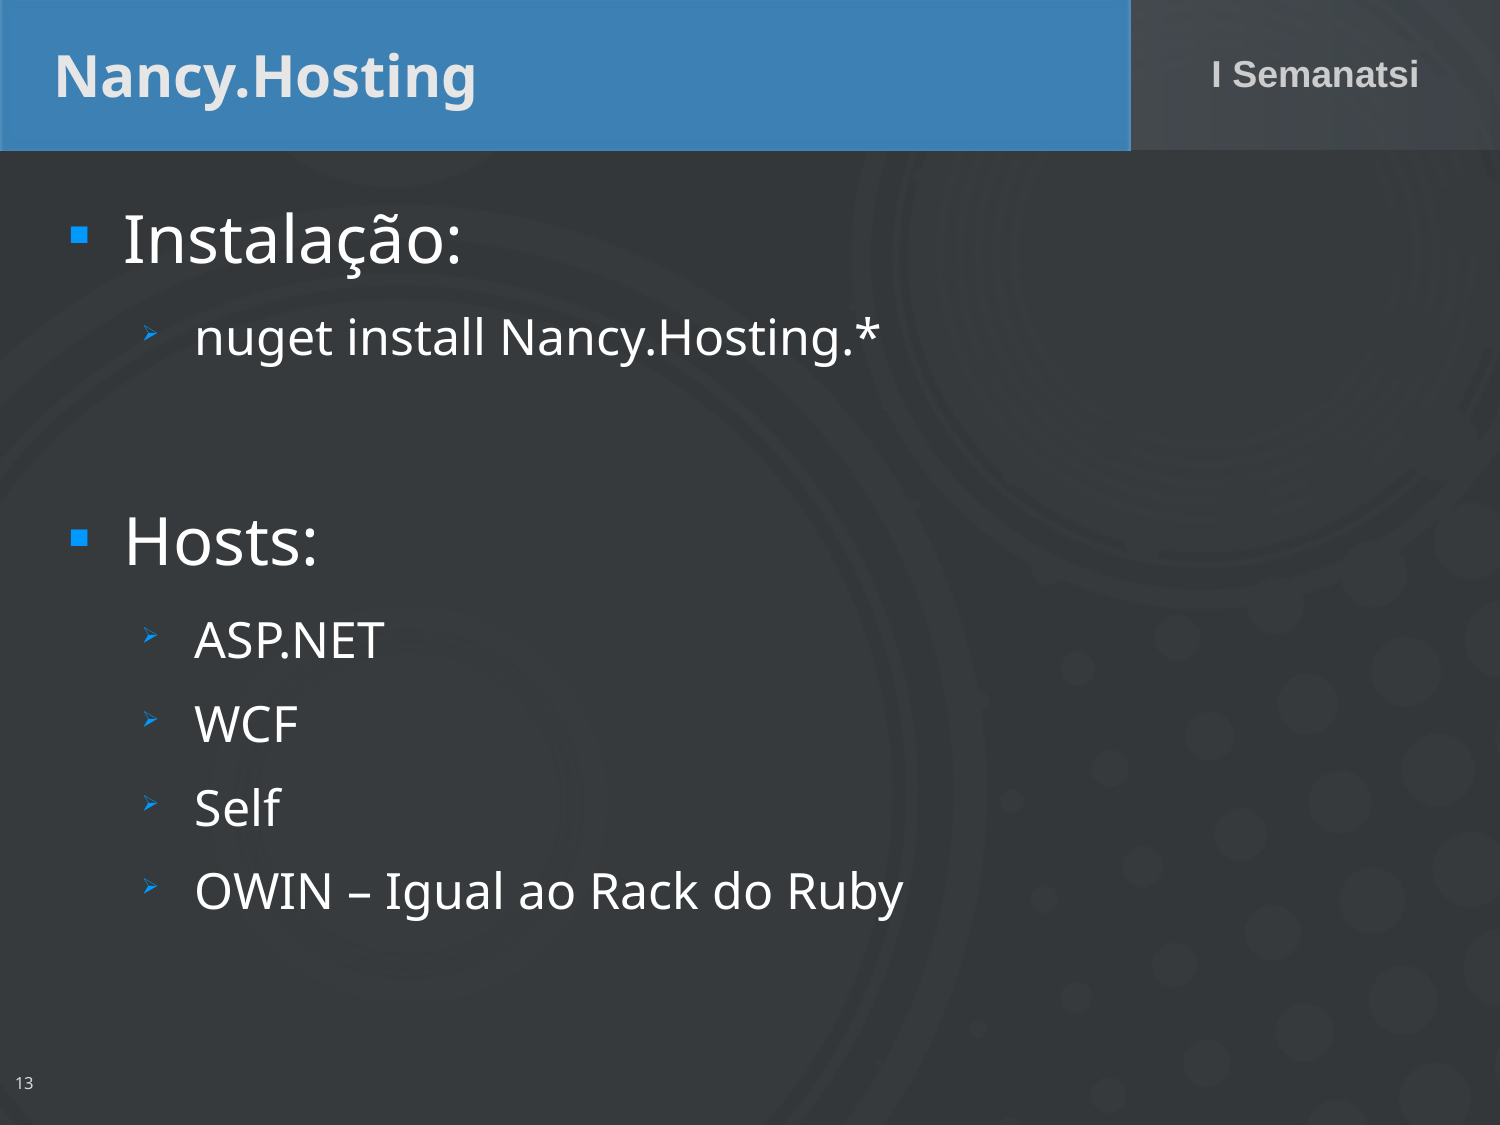

Nancy.Hosting
# Instalação:
nuget install Nancy.Hosting.*
Hosts:
ASP.NET
WCF
Self
OWIN – Igual ao Rack do Ruby
13